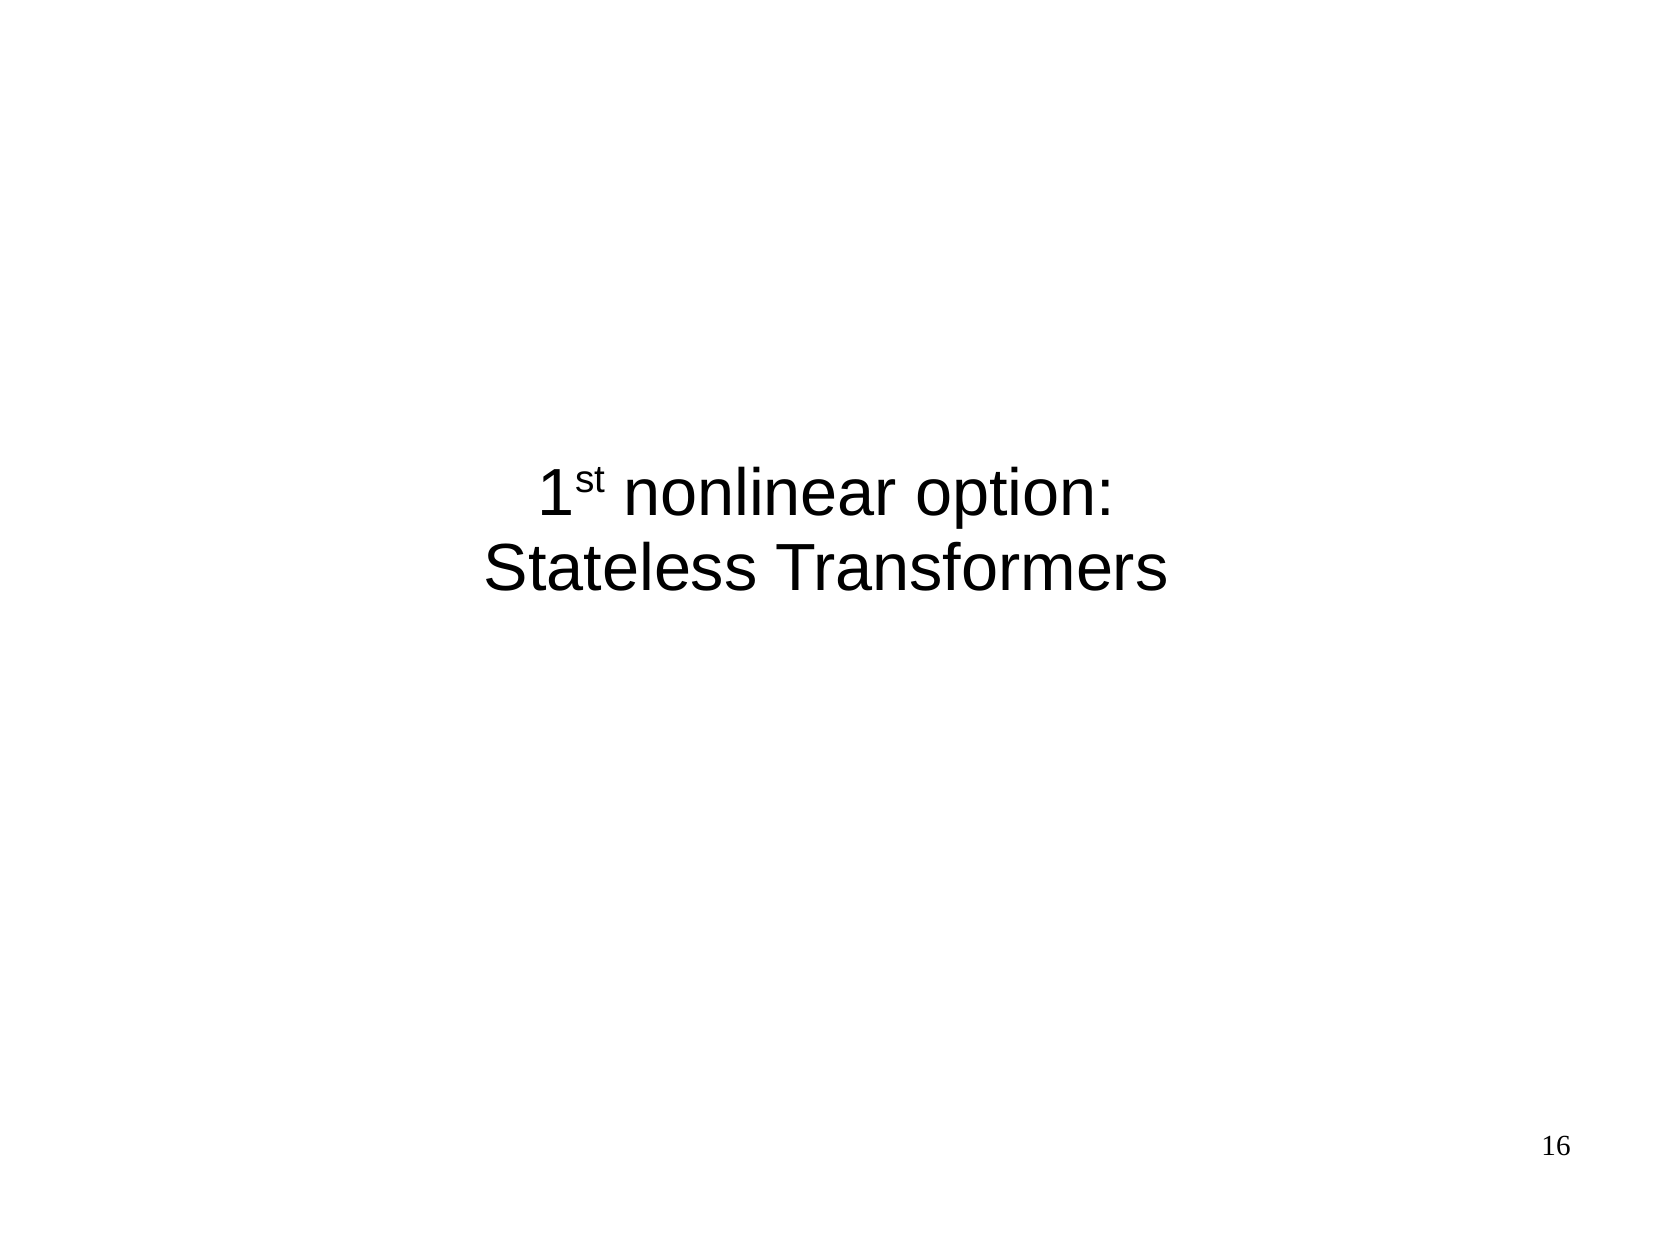

# 1st nonlinear option:
Stateless Transformers
16